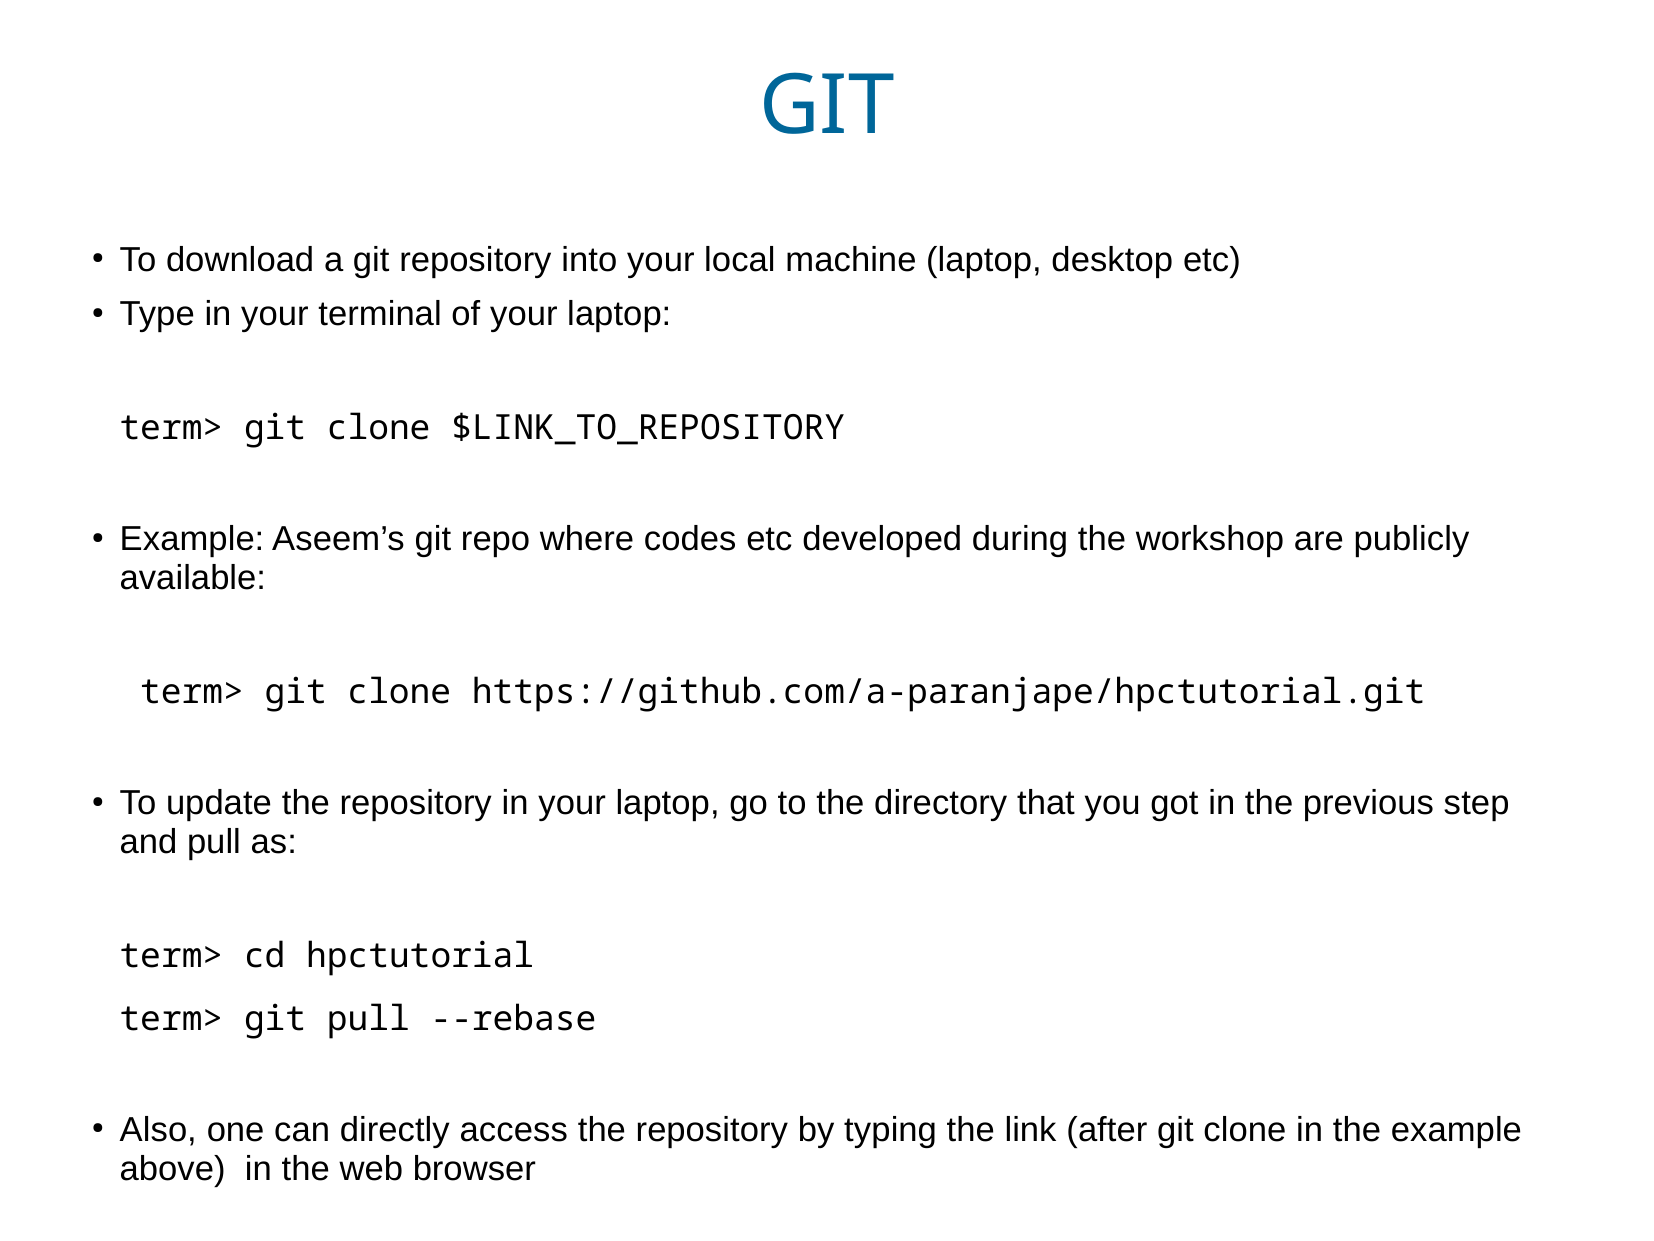

# GIT
To download a git repository into your local machine (laptop, desktop etc)
Type in your terminal of your laptop:
term> git clone $LINK_TO_REPOSITORY
Example: Aseem’s git repo where codes etc developed during the workshop are publicly available:
 term> git clone https://github.com/a-paranjape/hpctutorial.git
To update the repository in your laptop, go to the directory that you got in the previous step and pull as:
term> cd hpctutorial
term> git pull --rebase
Also, one can directly access the repository by typing the link (after git clone in the example above) in the web browser